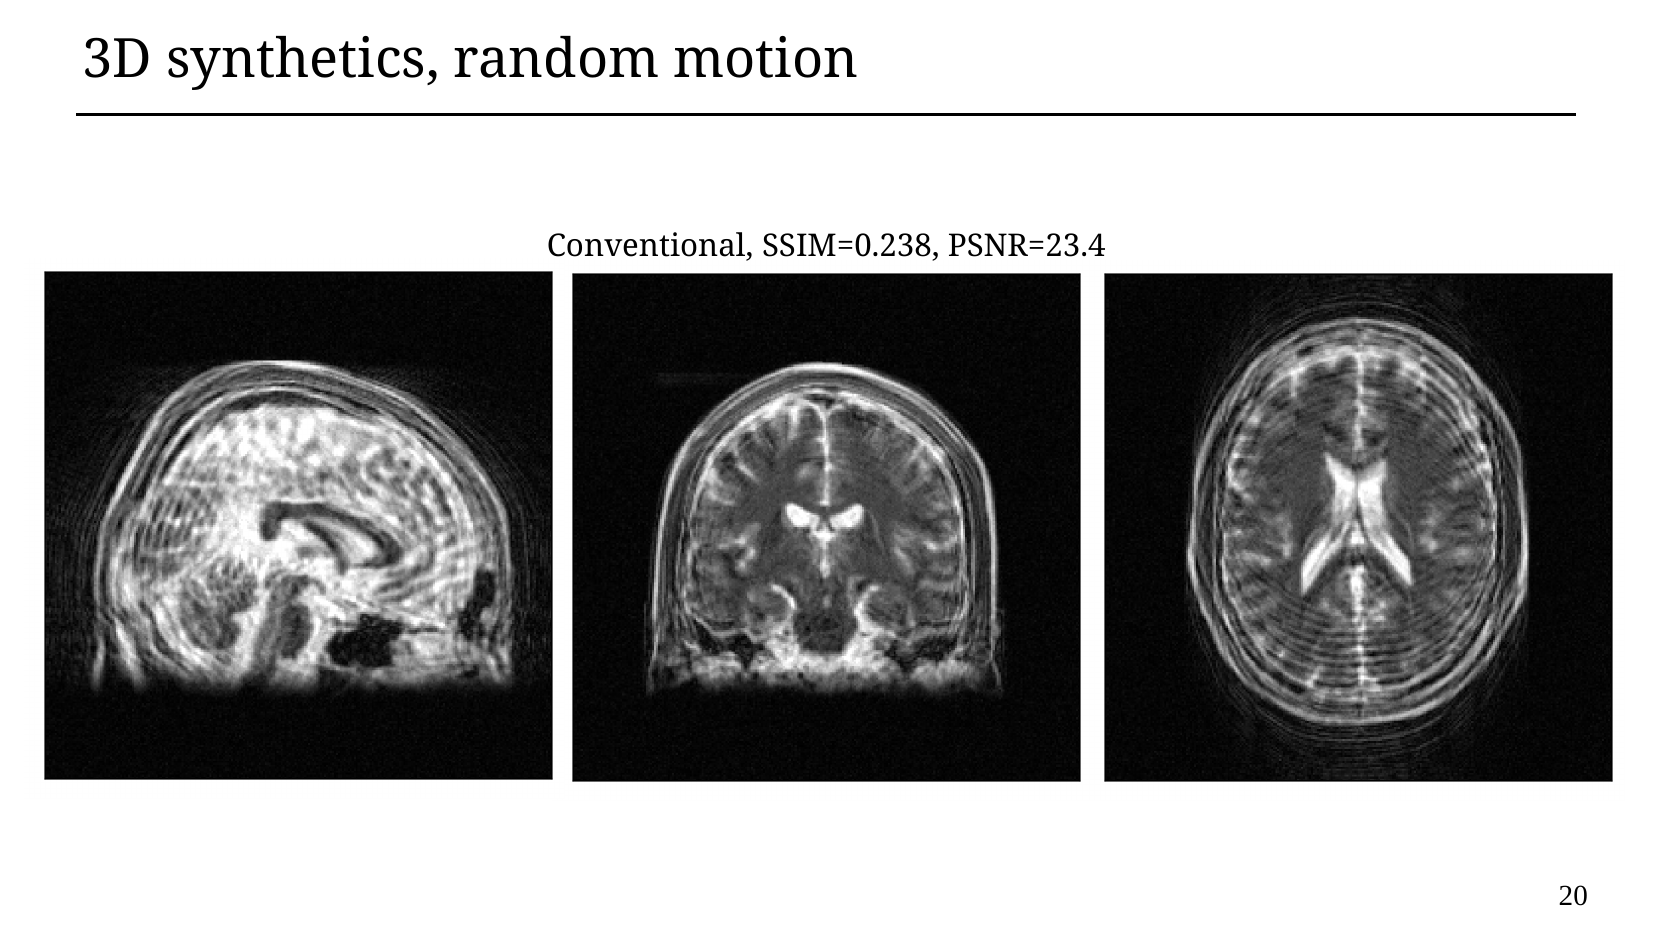

# 3D synthetics, random motion
Conventional, SSIM=0.238, PSNR=23.4